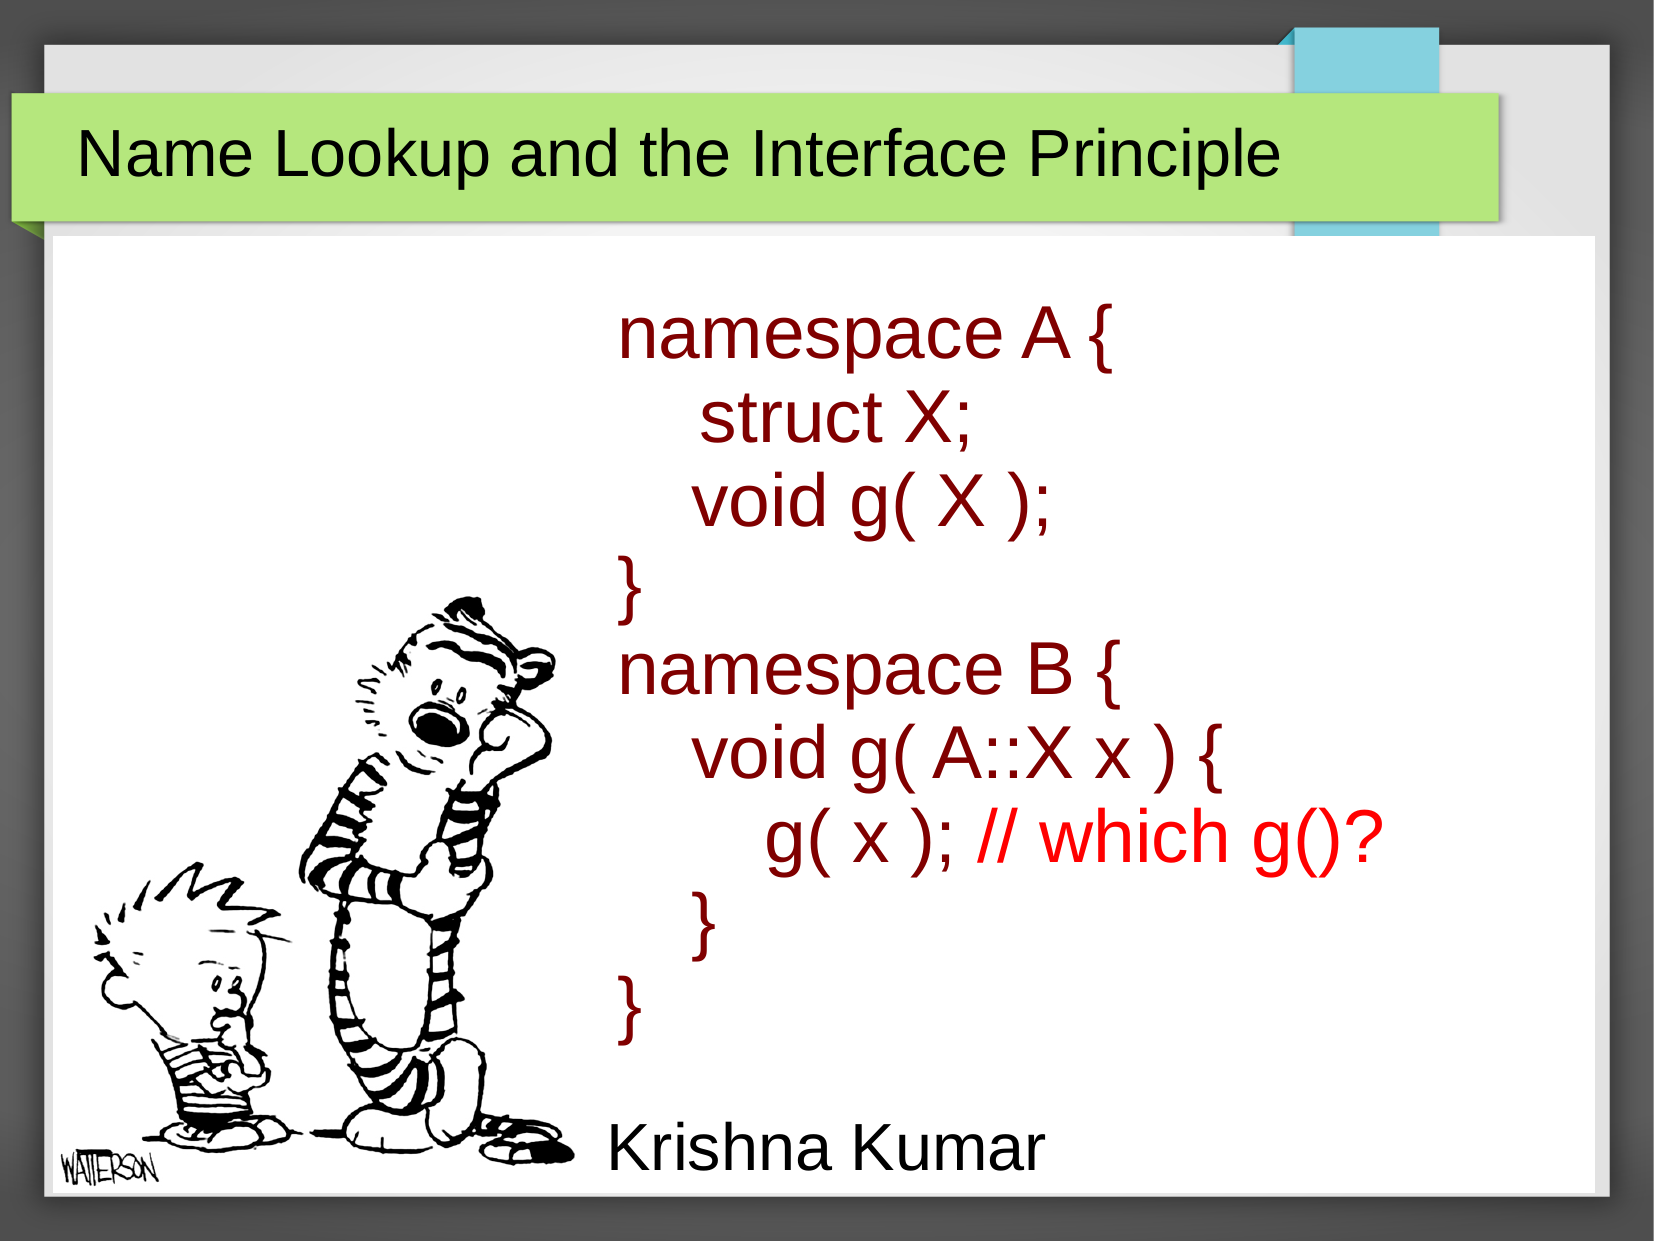

# Name Lookup and the Interface Principle
Krishna Kumar
namespace A {
 struct X;
	void g( X );
}
namespace B {
	void g( A::X x ) {
		g( x ); // which g()?
	}
}